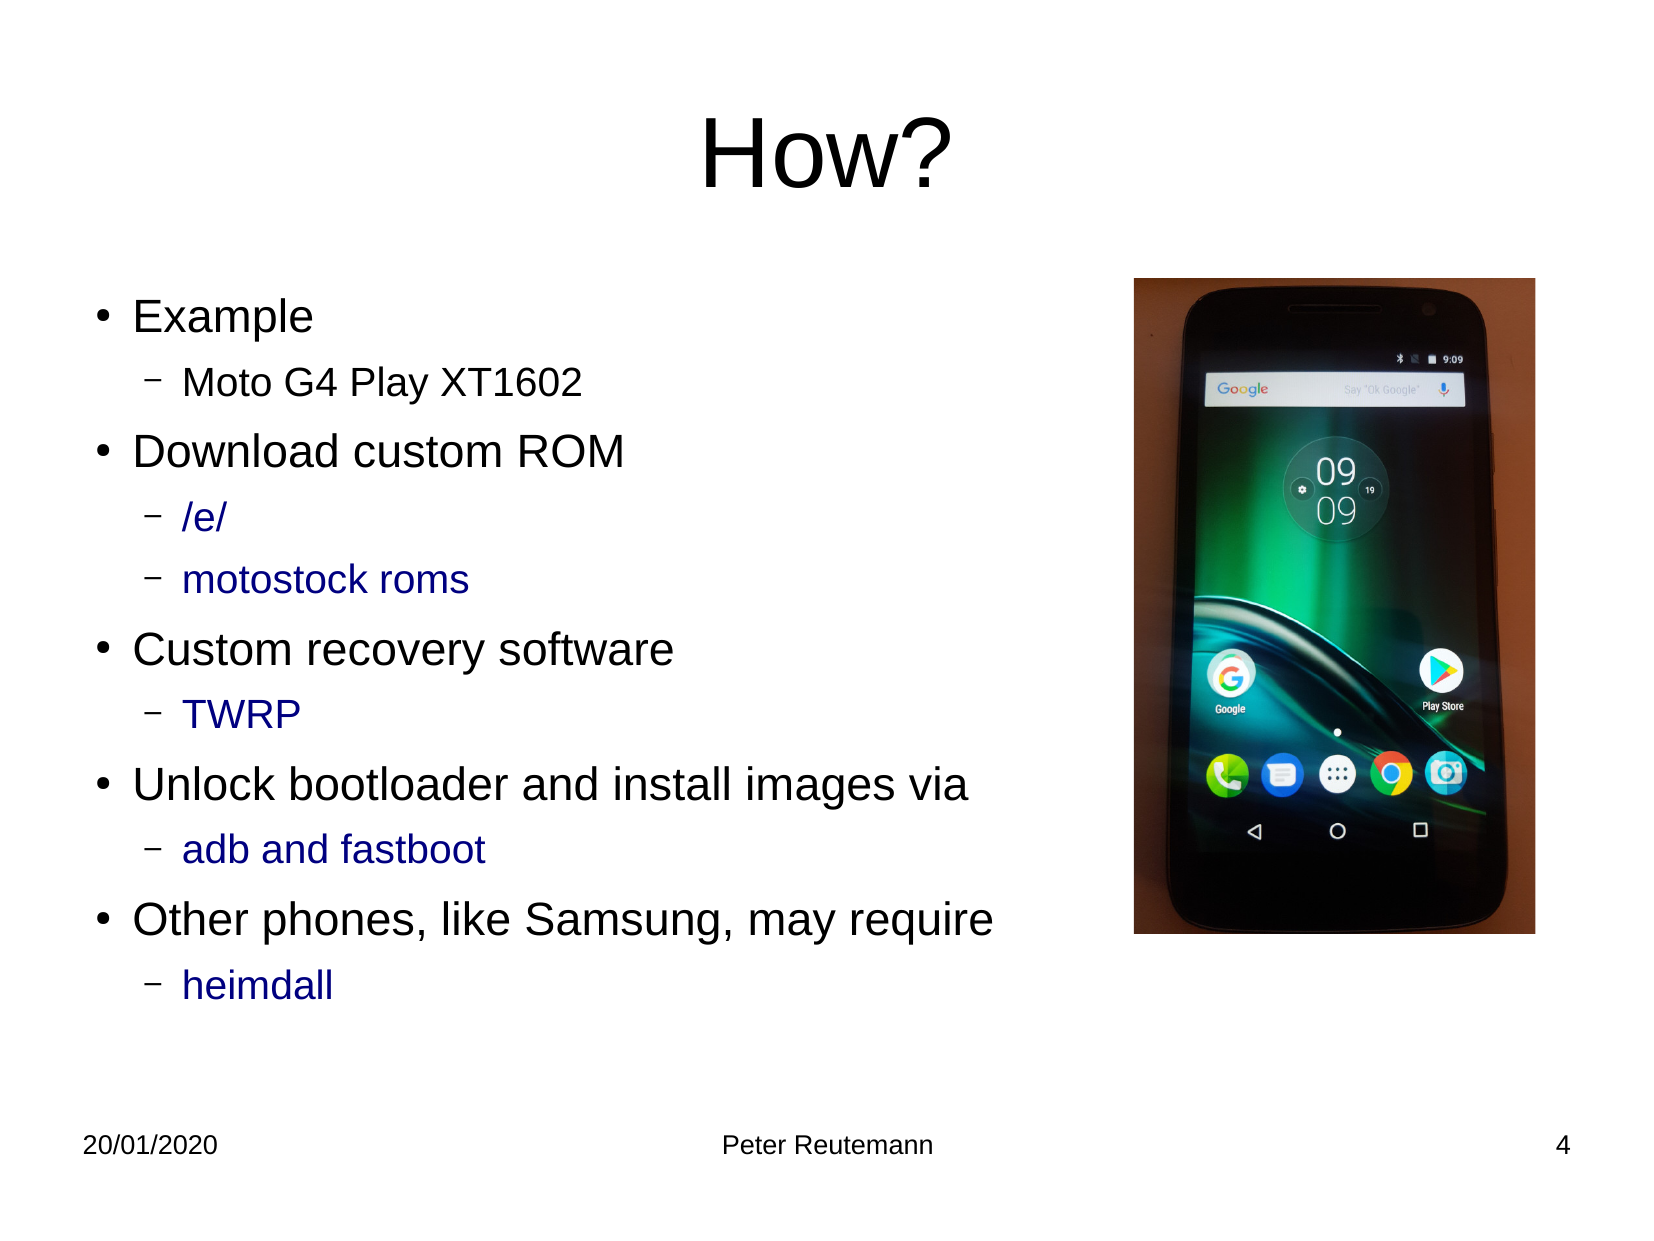

# How?
Example
Moto G4 Play XT1602
Download custom ROM
/e/
motostock roms
Custom recovery software
TWRP
Unlock bootloader and install images via
adb and fastboot
Other phones, like Samsung, may require
heimdall
20/01/2020
Peter Reutemann
4